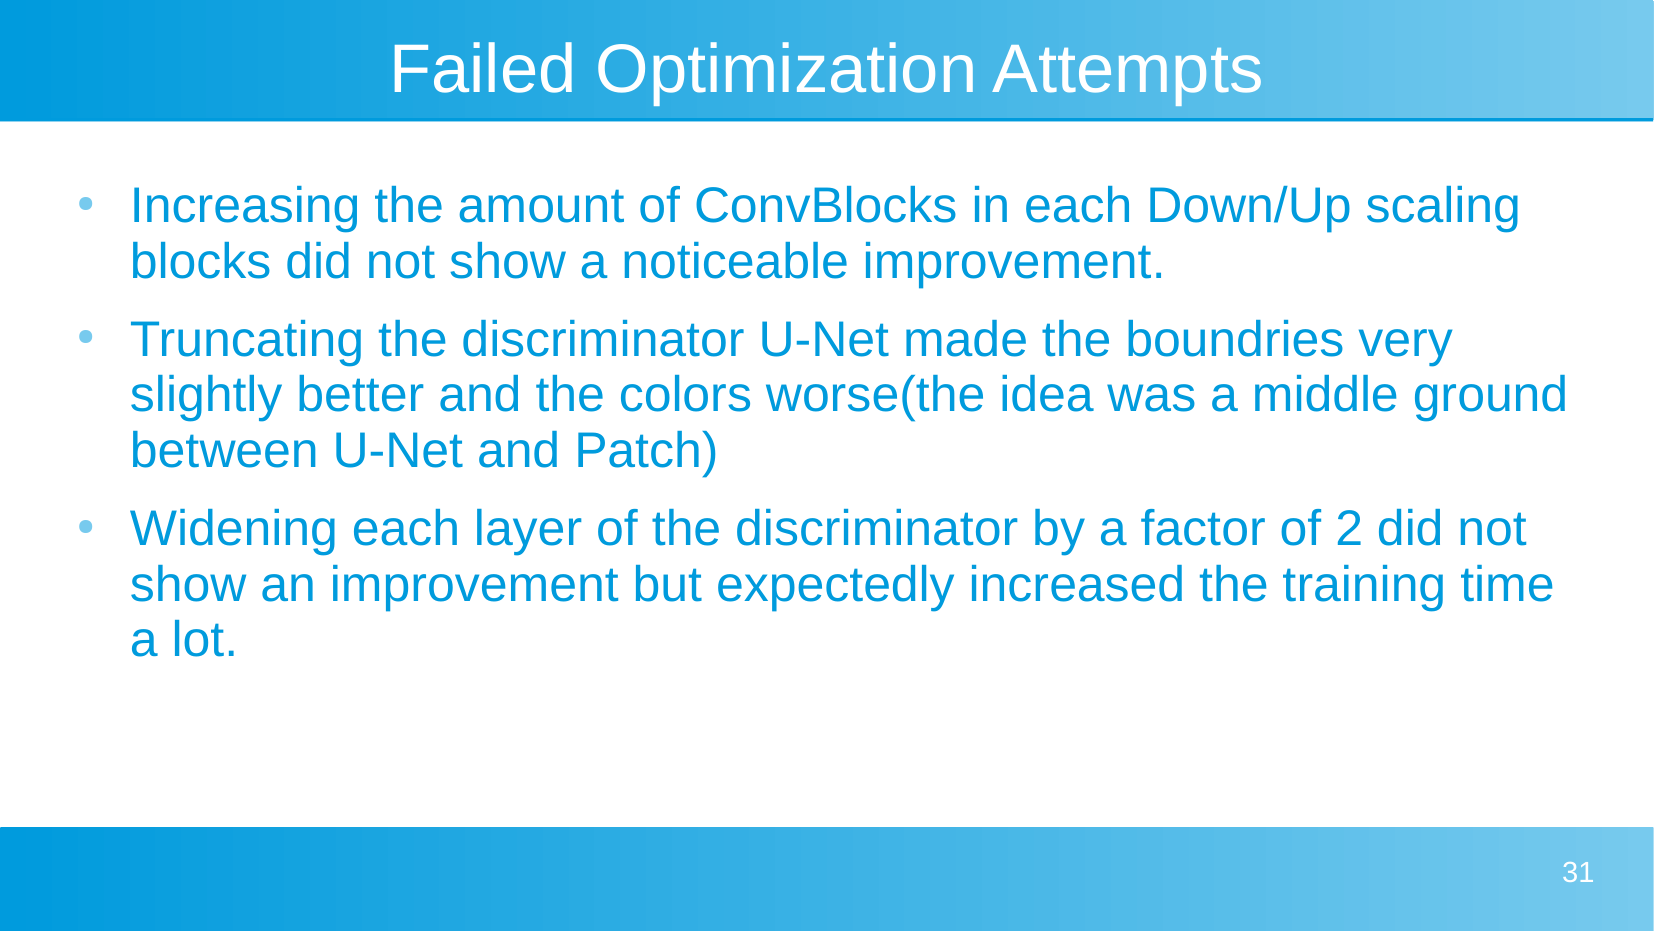

# Failed Optimization Attempts
Increasing the amount of ConvBlocks in each Down/Up scaling blocks did not show a noticeable improvement.
Truncating the discriminator U-Net made the boundries very slightly better and the colors worse(the idea was a middle ground between U-Net and Patch)
Widening each layer of the discriminator by a factor of 2 did not show an improvement but expectedly increased the training time a lot.
31